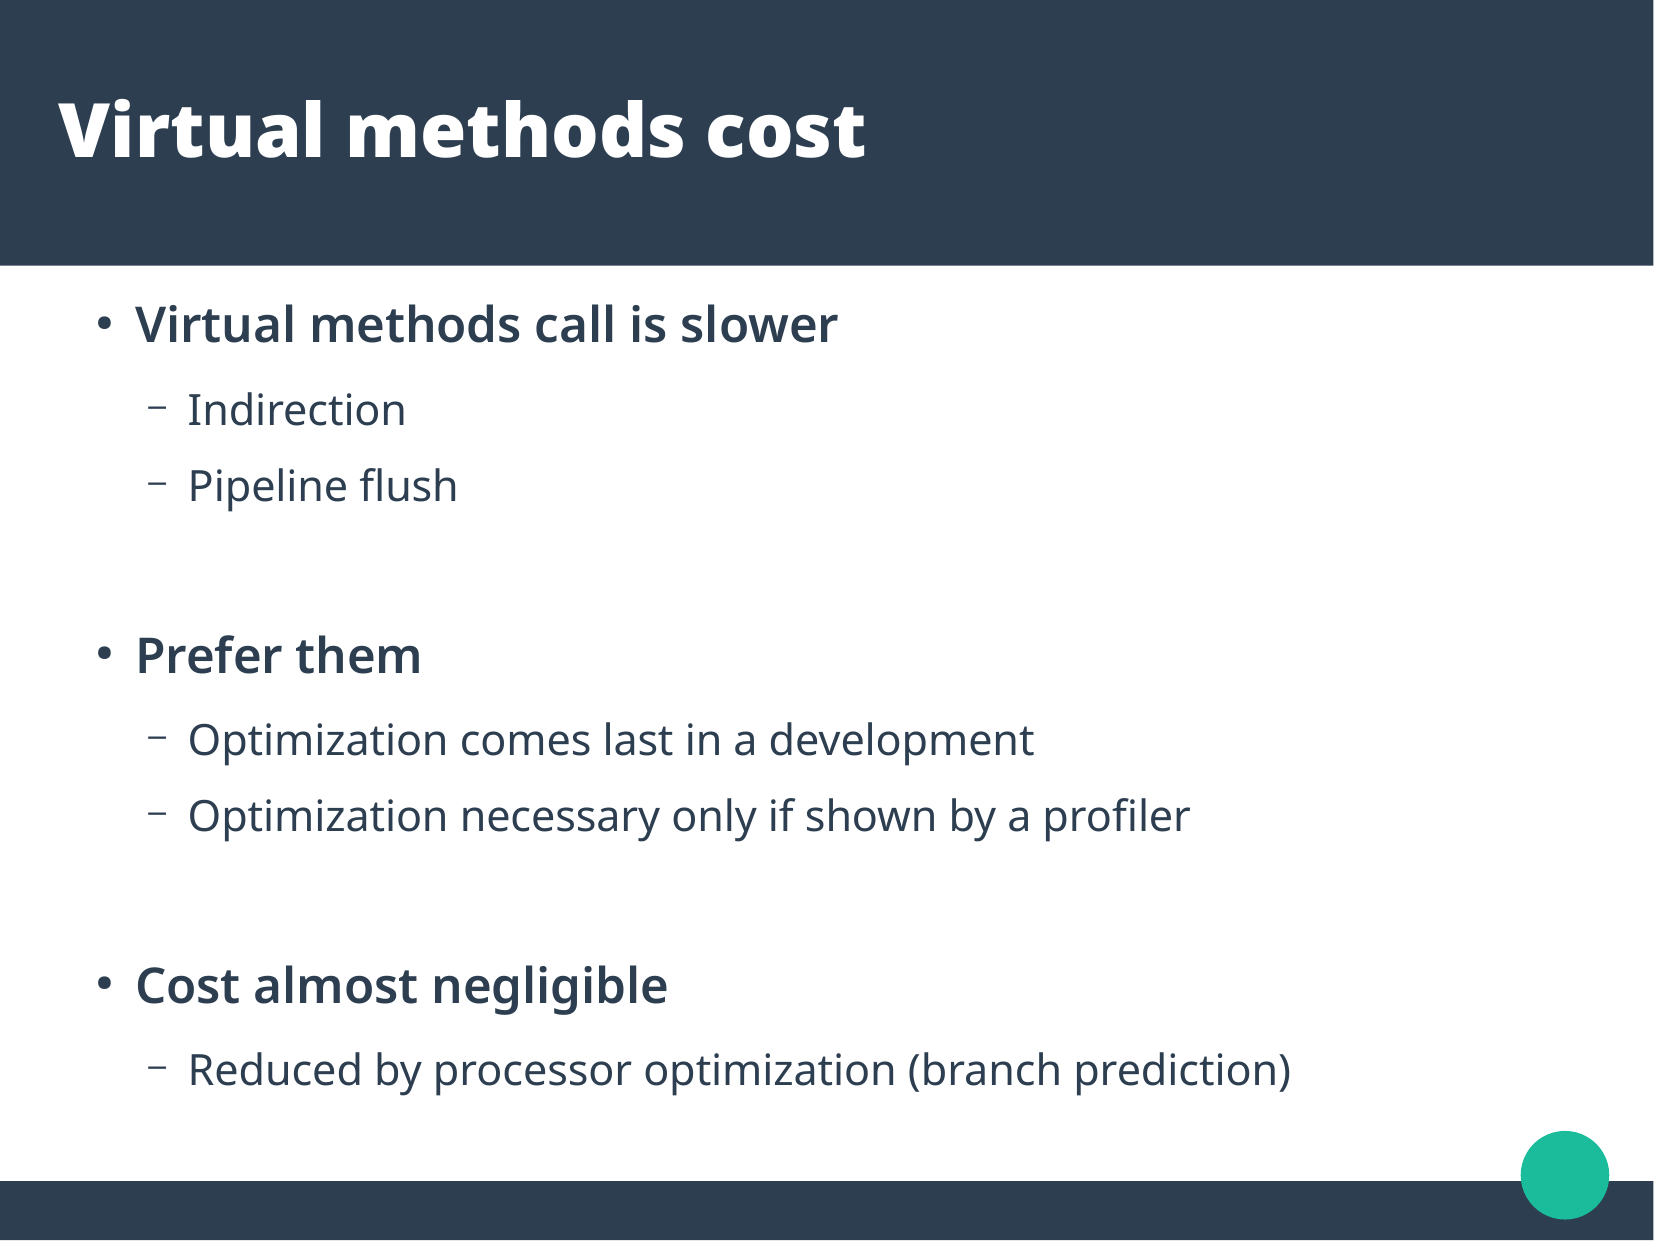

# Virtual methods cost
Virtual methods call is slower
Indirection
Pipeline flush
Prefer them
Optimization comes last in a development
Optimization necessary only if shown by a profiler
Cost almost negligible
Reduced by processor optimization (branch prediction)